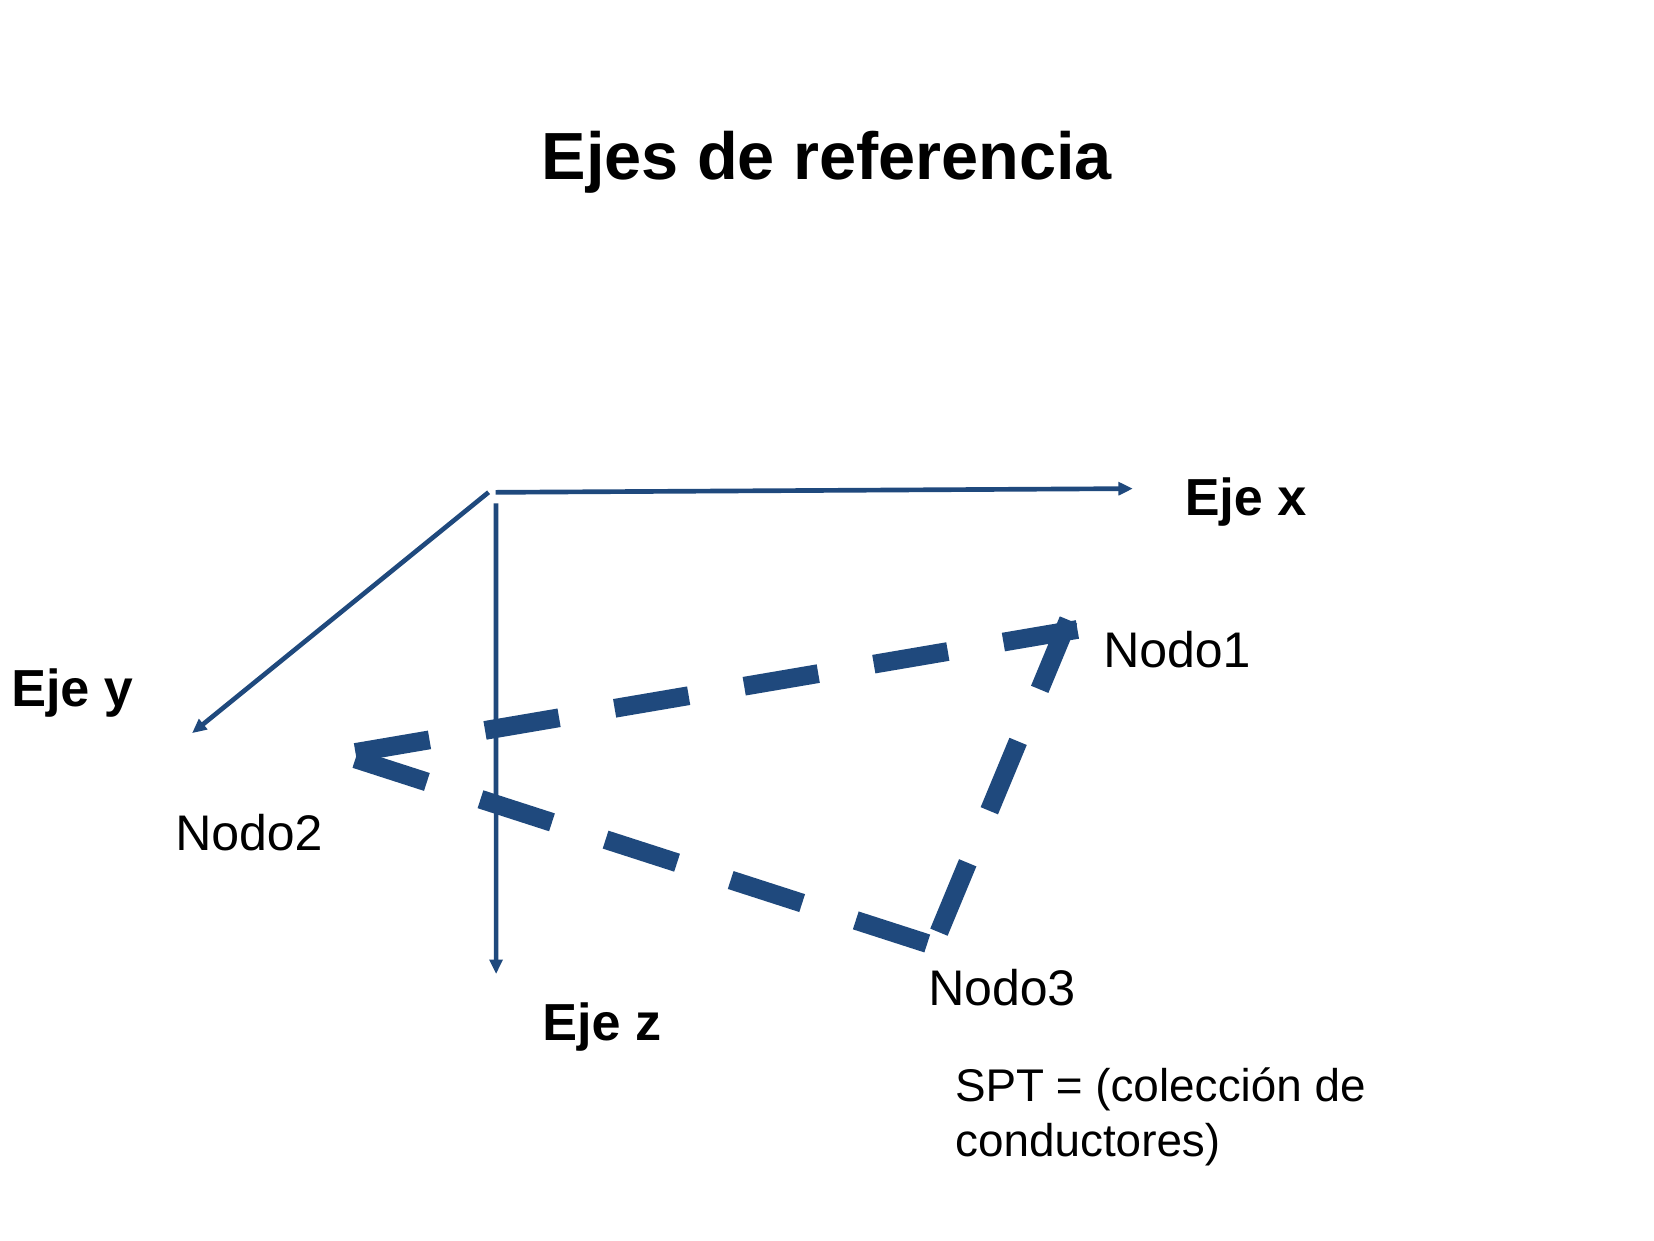

# Ejes de referencia
Eje x
Nodo1
Eje y
Nodo2
Nodo3
Eje z
SPT = (colección de conductores)